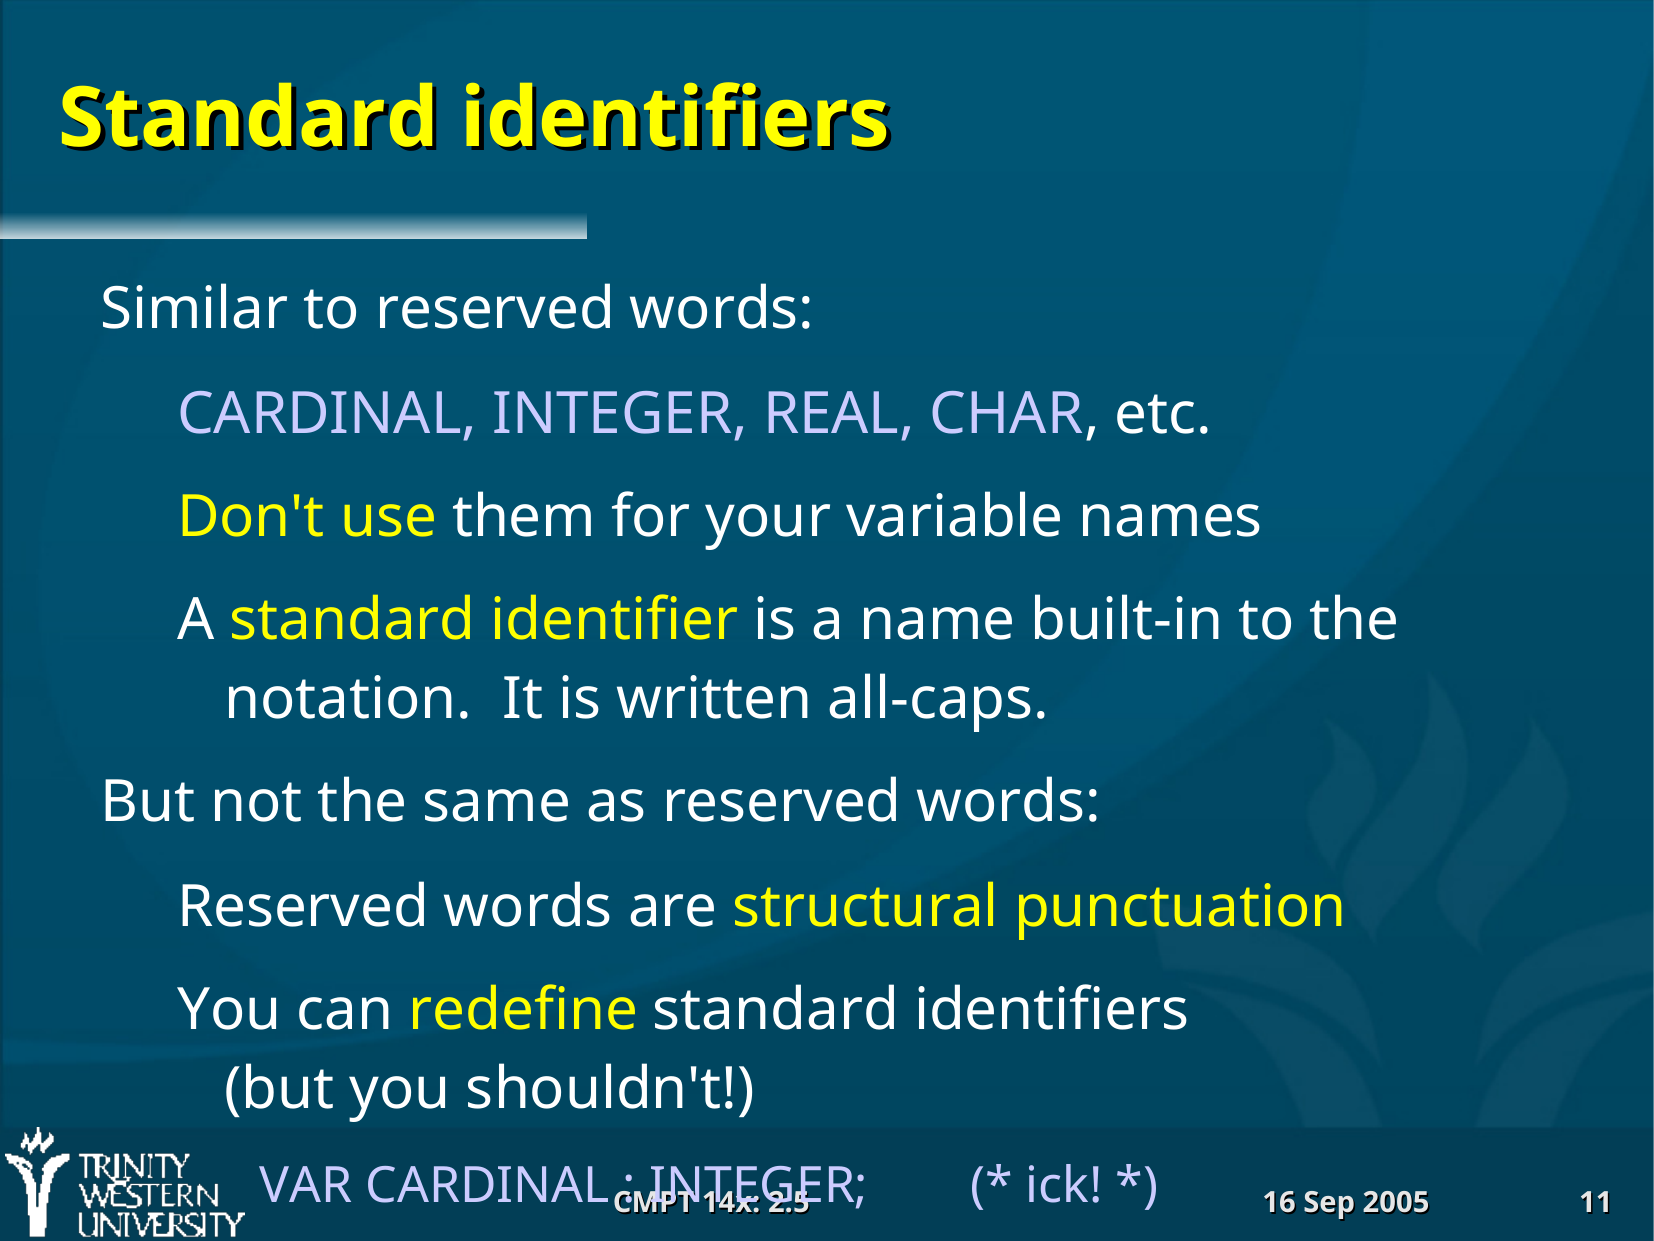

# Standard identifiers
Similar to reserved words:
CARDINAL, INTEGER, REAL, CHAR, etc.
Don't use them for your variable names
A standard identifier is a name built-in to the notation. It is written all-caps.
But not the same as reserved words:
Reserved words are structural punctuation
You can redefine standard identifiers
(but you shouldn't!)
VAR CARDINAL : INTEGER;		(* ick! *)
CMPT 14x: 2.5
16 Sep 2005
11